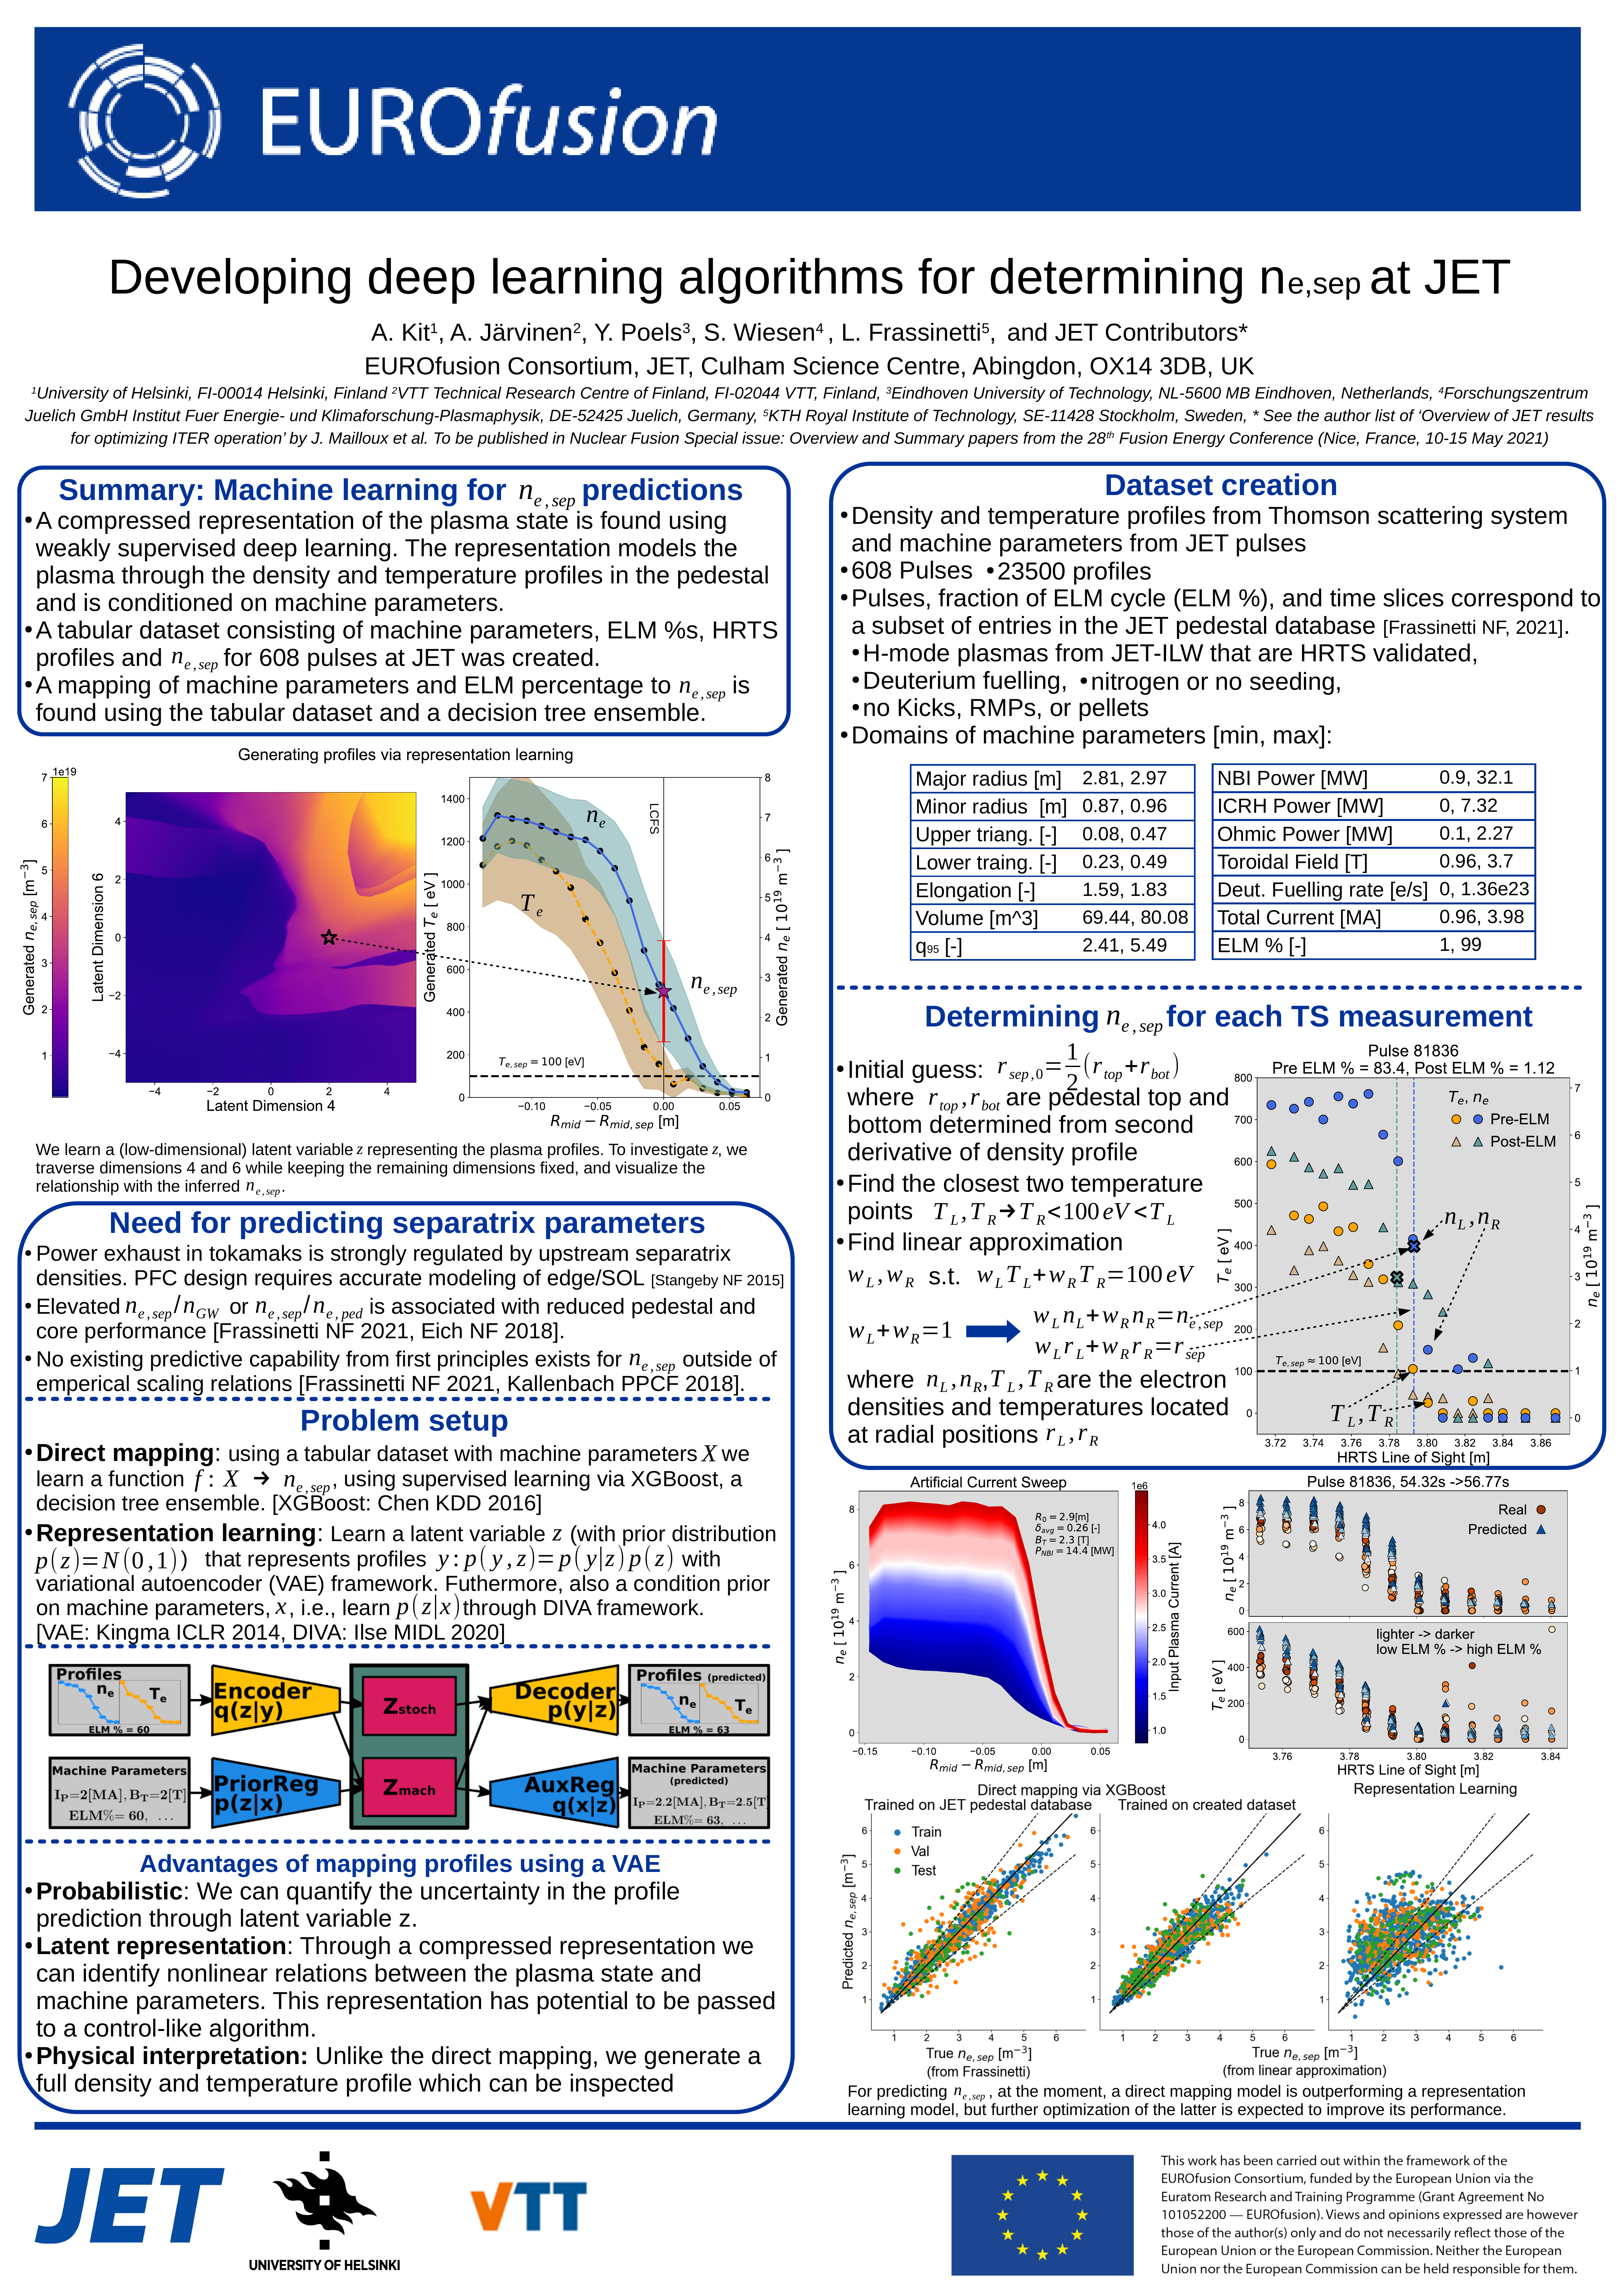

Developing deep learning algorithms for determining ne,sep at JET
A. Kit1, A. Järvinen2, Y. Poels3, S. Wiesen4 , L. Frassinetti5, and JET Contributors*
EUROfusion Consortium, JET, Culham Science Centre, Abingdon, OX14 3DB, UK
1University of Helsinki, FI-00014 Helsinki, Finland 2VTT Technical Research Centre of Finland, FI-02044 VTT, Finland, 3Eindhoven University of Technology, NL-5600 MB Eindhoven, Netherlands, 4Forschungszentrum Juelich GmbH Institut Fuer Energie- und Klimaforschung-Plasmaphysik, DE-52425 Juelich, Germany, 5KTH Royal Institute of Technology, SE-11428 Stockholm, Sweden, * See the author list of ‘Overview of JET results for optimizing ITER operation’ by J. Mailloux et al. To be published in Nuclear Fusion Special issue: Overview and Summary papers from the 28th Fusion Energy Conference (Nice, France, 10-15 May 2021)
Dataset creation
Density and temperature profiles from Thomson scattering system and machine parameters from JET pulses
608 Pulses
Pulses, fraction of ELM cycle (ELM %), and time slices correspond to a subset of entries in the JET pedestal database [Frassinetti NF, 2021].
H-mode plasmas from JET-ILW that are HRTS validated,
Deuterium fuelling,
no Kicks, RMPs, or pellets
Domains of machine parameters [min, max]:
Summary: Machine learning for predictions
A compressed representation of the plasma state is found using weakly supervised deep learning. The representation models the plasma through the density and temperature profiles in the pedestal and is conditioned on machine parameters.
A tabular dataset consisting of machine parameters, ELM %s, HRTS profiles and for 608 pulses at JET was created.
A mapping of machine parameters and ELM percentage to is found using the tabular dataset and a decision tree ensemble.
23500 profiles
nitrogen or no seeding,
| NBI Power [MW] | 0.9, 32.1 |
| --- | --- |
| ICRH Power [MW] | 0, 7.32 |
| Ohmic Power [MW] | 0.1, 2.27 |
| Toroidal Field [T] | 0.96, 3.7 |
| Deut. Fuelling rate [e/s] | 0, 1.36e23 |
| Total Current [MA] | 0.96, 3.98 |
| ELM % [-] | 1, 99 |
| Major radius [m] | 2.81, 2.97 |
| --- | --- |
| Minor radius [m] | 0.87, 0.96 |
| Upper triang. [-] | 0.08, 0.47 |
| Lower traing. [-] | 0.23, 0.49 |
| Elongation [-] | 1.59, 1.83 |
| Volume [m^3] | 69.44, 80.08 |
| q95 [-] | 2.41, 5.49 |
LCFS
Initial guess:
where 			 are pedestal top and bottom determined from second derivative of density profile
Find the closest two temperature points
Find linear approximation
where 		 , are the electron densities and temperatures located at radial positions
Determining for each TS measurement
We learn a (low-dimensional) latent variable representing the plasma profiles. To investigate , we traverse dimensions 4 and 6 while keeping the remaining dimensions fixed, and visualize the relationship with the inferred .
Need for predicting separatrix parameters
Power exhaust in tokamaks is strongly regulated by upstream separatrix densities. PFC design requires accurate modeling of edge/SOL [Stangeby NF 2015]
Elevated or is associated with reduced pedestal and core performance [Frassinetti NF 2021, Eich NF 2018].
No existing predictive capability from first principles exists for outside of emperical scaling relations [Frassinetti NF 2021, Kallenbach PPCF 2018].
s.t.
Problem setup
Direct mapping: using a tabular dataset with machine parameters we learn a function 			 		 , using supervised learning via XGBoost, a decision tree ensemble. [XGBoost: Chen KDD 2016]
Representation learning: Learn a latent variable (with prior distribution 		 				)	that represents profiles										 with variational autoencoder (VAE) framework. Futhermore, also a condition prior on machine parameters, , i.e., learn through DIVA framework.
[VAE: Kingma ICLR 2014, DIVA: Ilse MIDL 2020]
Advantages of mapping profiles using a VAE
Probabilistic: We can quantify the uncertainty in the profile prediction through latent variable z.
Latent representation: Through a compressed representation we can identify nonlinear relations between the plasma state and machine parameters. This representation has potential to be passed to a control-like algorithm.
Physical interpretation: Unlike the direct mapping, we generate a full density and temperature profile which can be inspected
For predicting , at the moment, a direct mapping model is outperforming a representation learning model, but further optimization of the latter is expected to improve its performance.